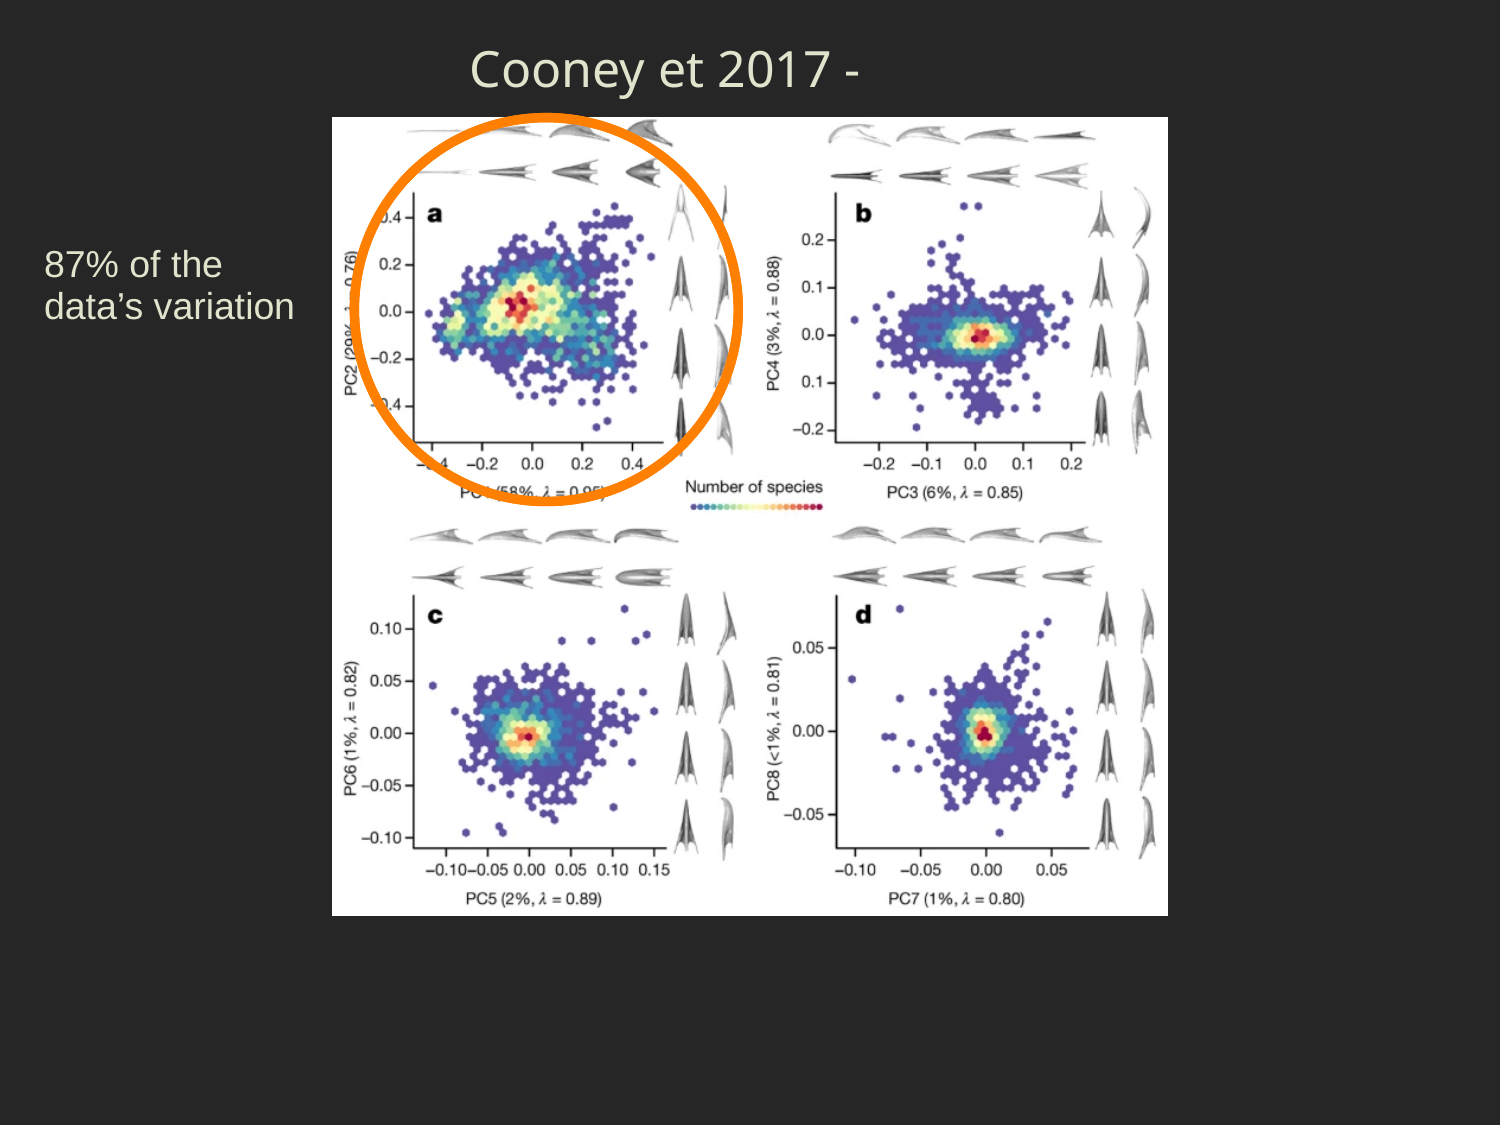

Cooney et 2017 - Nature
87% of the data’s variation